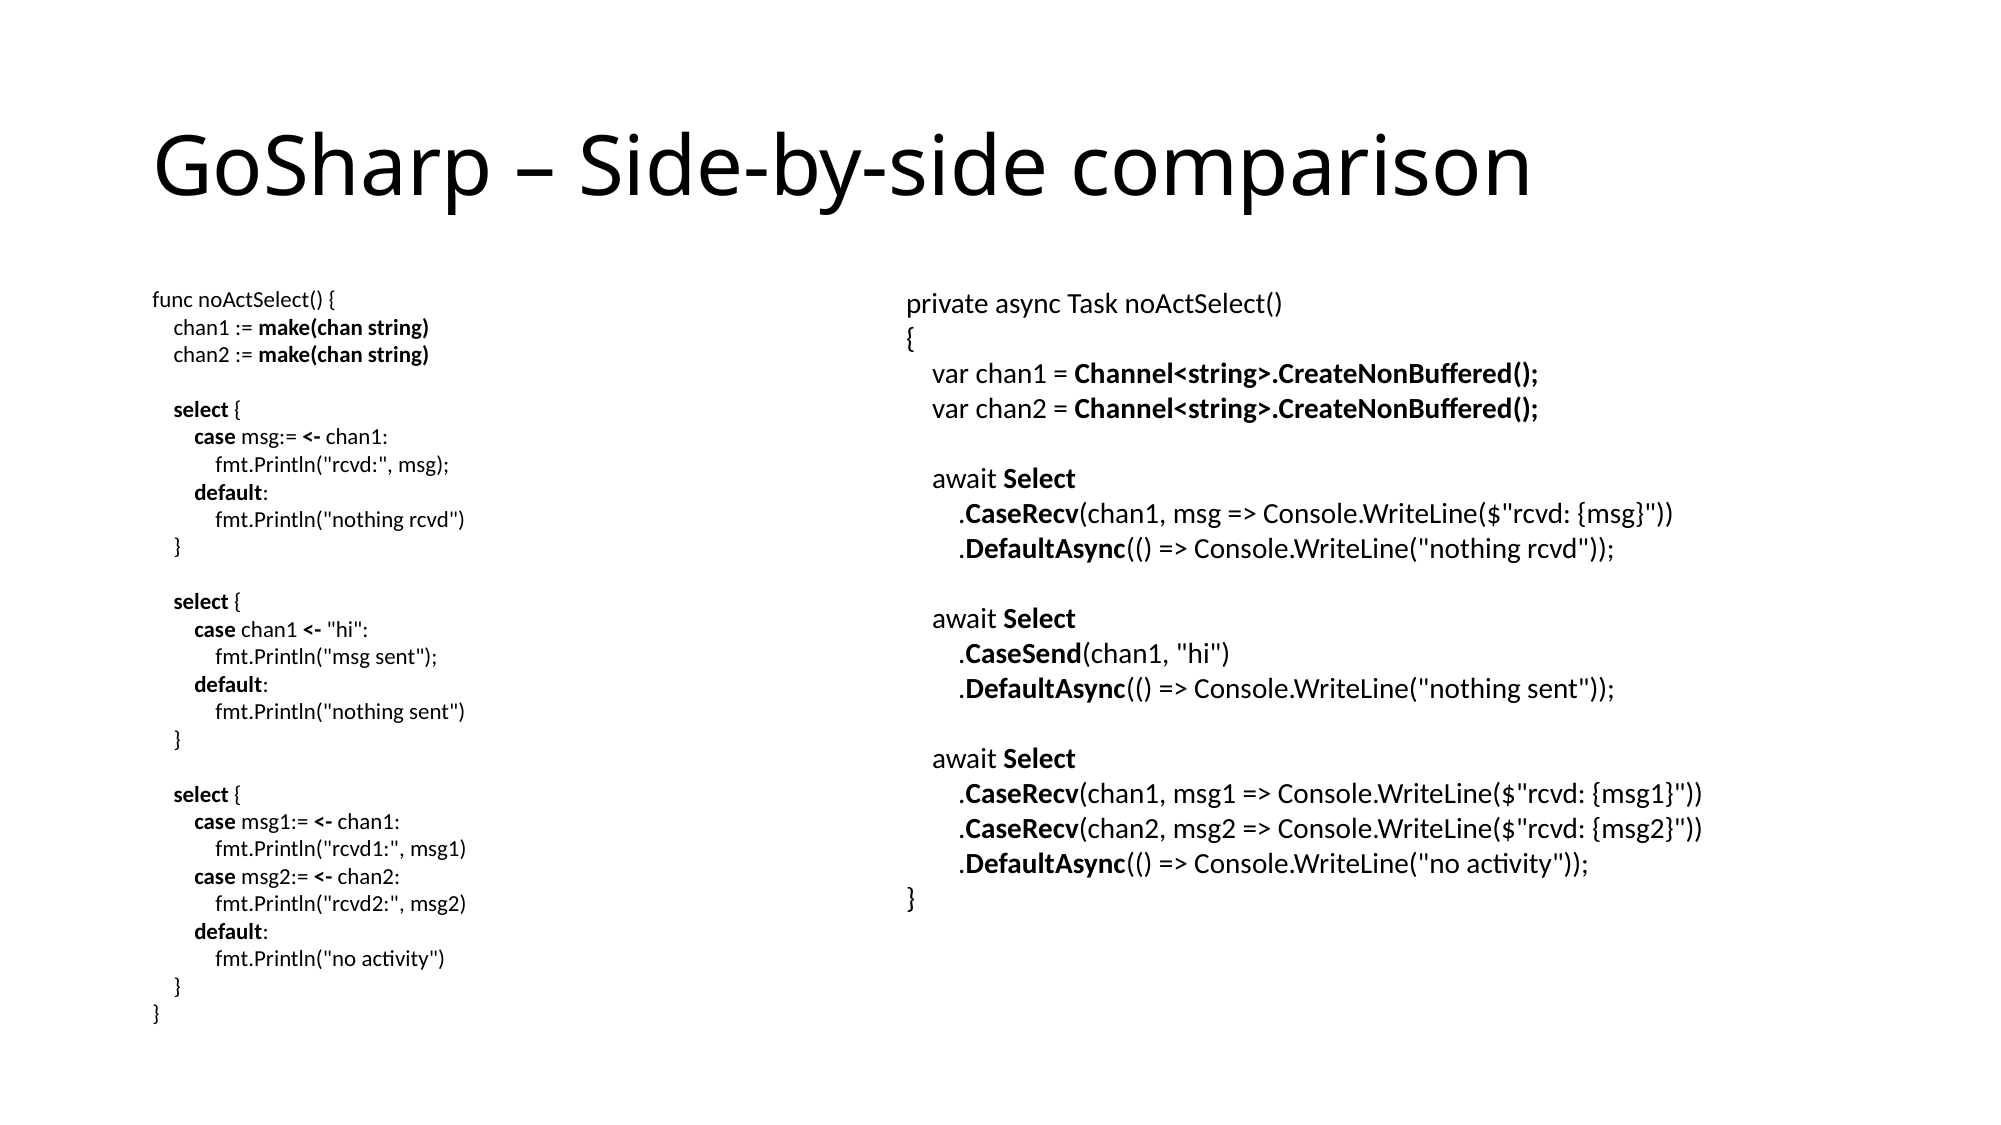

# GoSharp – Side-by-side comparison
func noActSelect() {
 chan1 := make(chan string)
 chan2 := make(chan string)
 select {
 case msg:= <- chan1:
 fmt.Println("rcvd:", msg);
 default:
 fmt.Println("nothing rcvd")
 }
 select {
 case chan1 <- "hi":
 fmt.Println("msg sent");
 default:
 fmt.Println("nothing sent")
 }
 select {
 case msg1:= <- chan1:
 fmt.Println("rcvd1:", msg1)
 case msg2:= <- chan2:
 fmt.Println("rcvd2:", msg2)
 default:
 fmt.Println("no activity")
 }
}
private async Task noActSelect()
{
 var chan1 = Channel<string>.CreateNonBuffered();
 var chan2 = Channel<string>.CreateNonBuffered();
 await Select
 .CaseRecv(chan1, msg => Console.WriteLine($"rcvd: {msg}"))
 .DefaultAsync(() => Console.WriteLine("nothing rcvd"));
 await Select
 .CaseSend(chan1, "hi")
 .DefaultAsync(() => Console.WriteLine("nothing sent"));
 await Select
 .CaseRecv(chan1, msg1 => Console.WriteLine($"rcvd: {msg1}"))
 .CaseRecv(chan2, msg2 => Console.WriteLine($"rcvd: {msg2}"))
 .DefaultAsync(() => Console.WriteLine("no activity"));
}